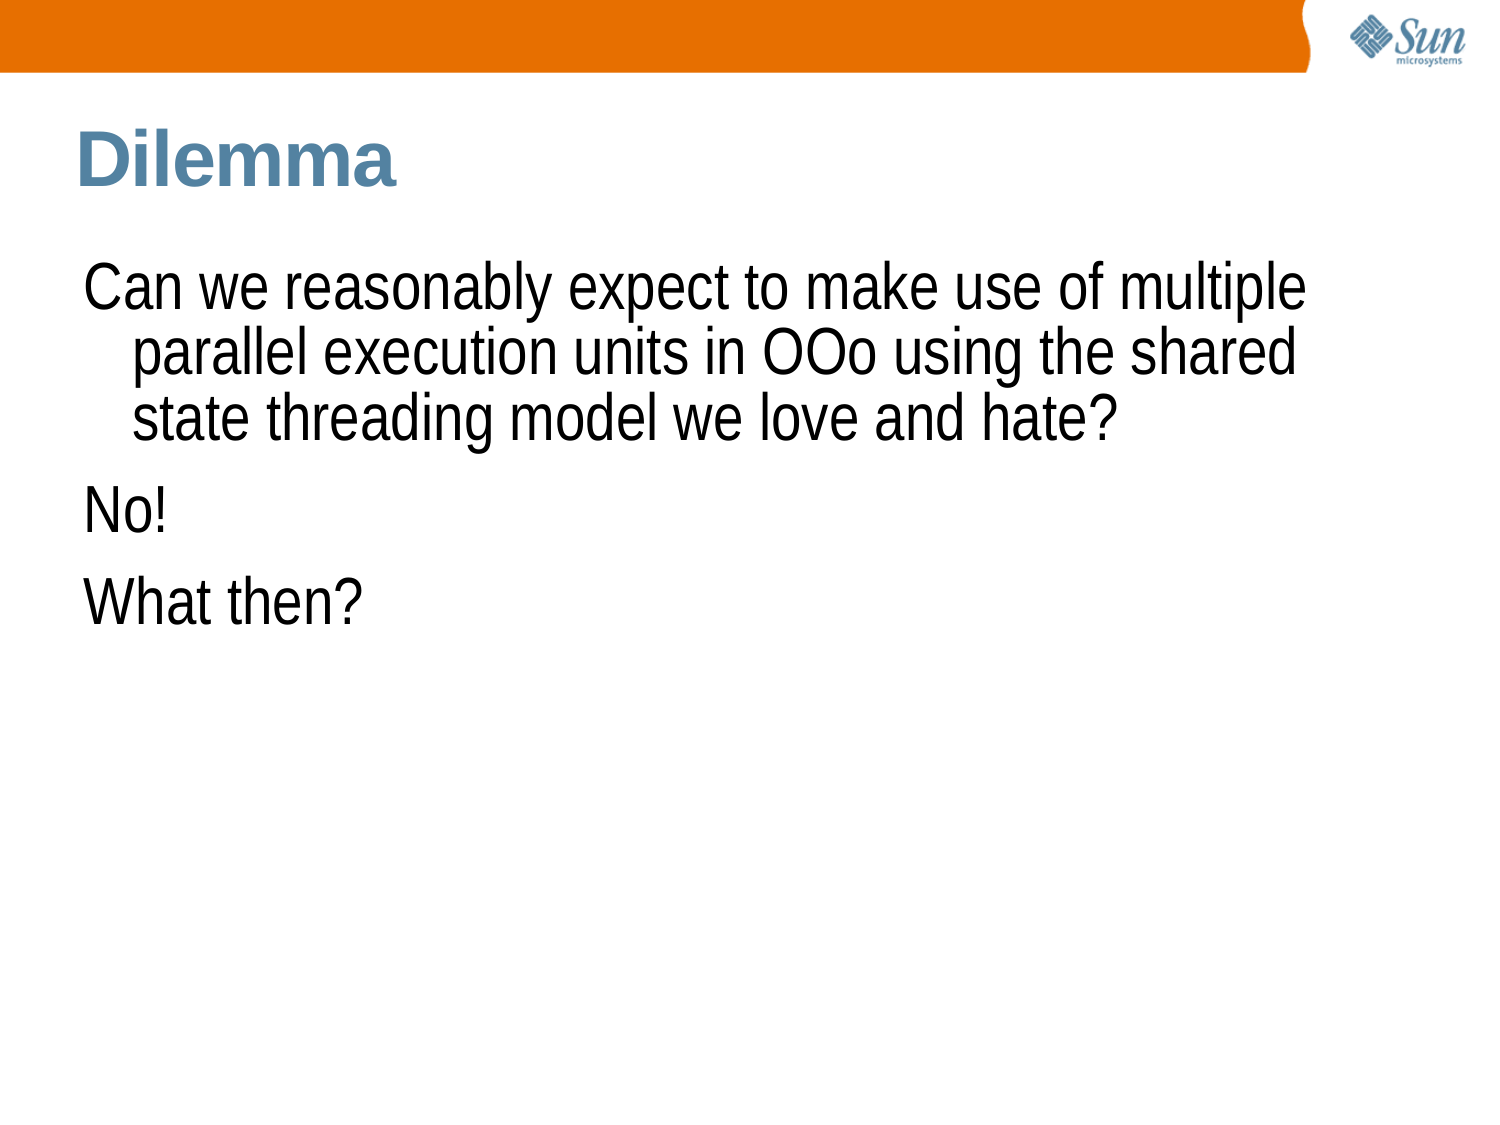

# Dilemma
Can we reasonably expect to make use of multiple parallel execution units in OOo using the shared state threading model we love and hate?
No!
What then?